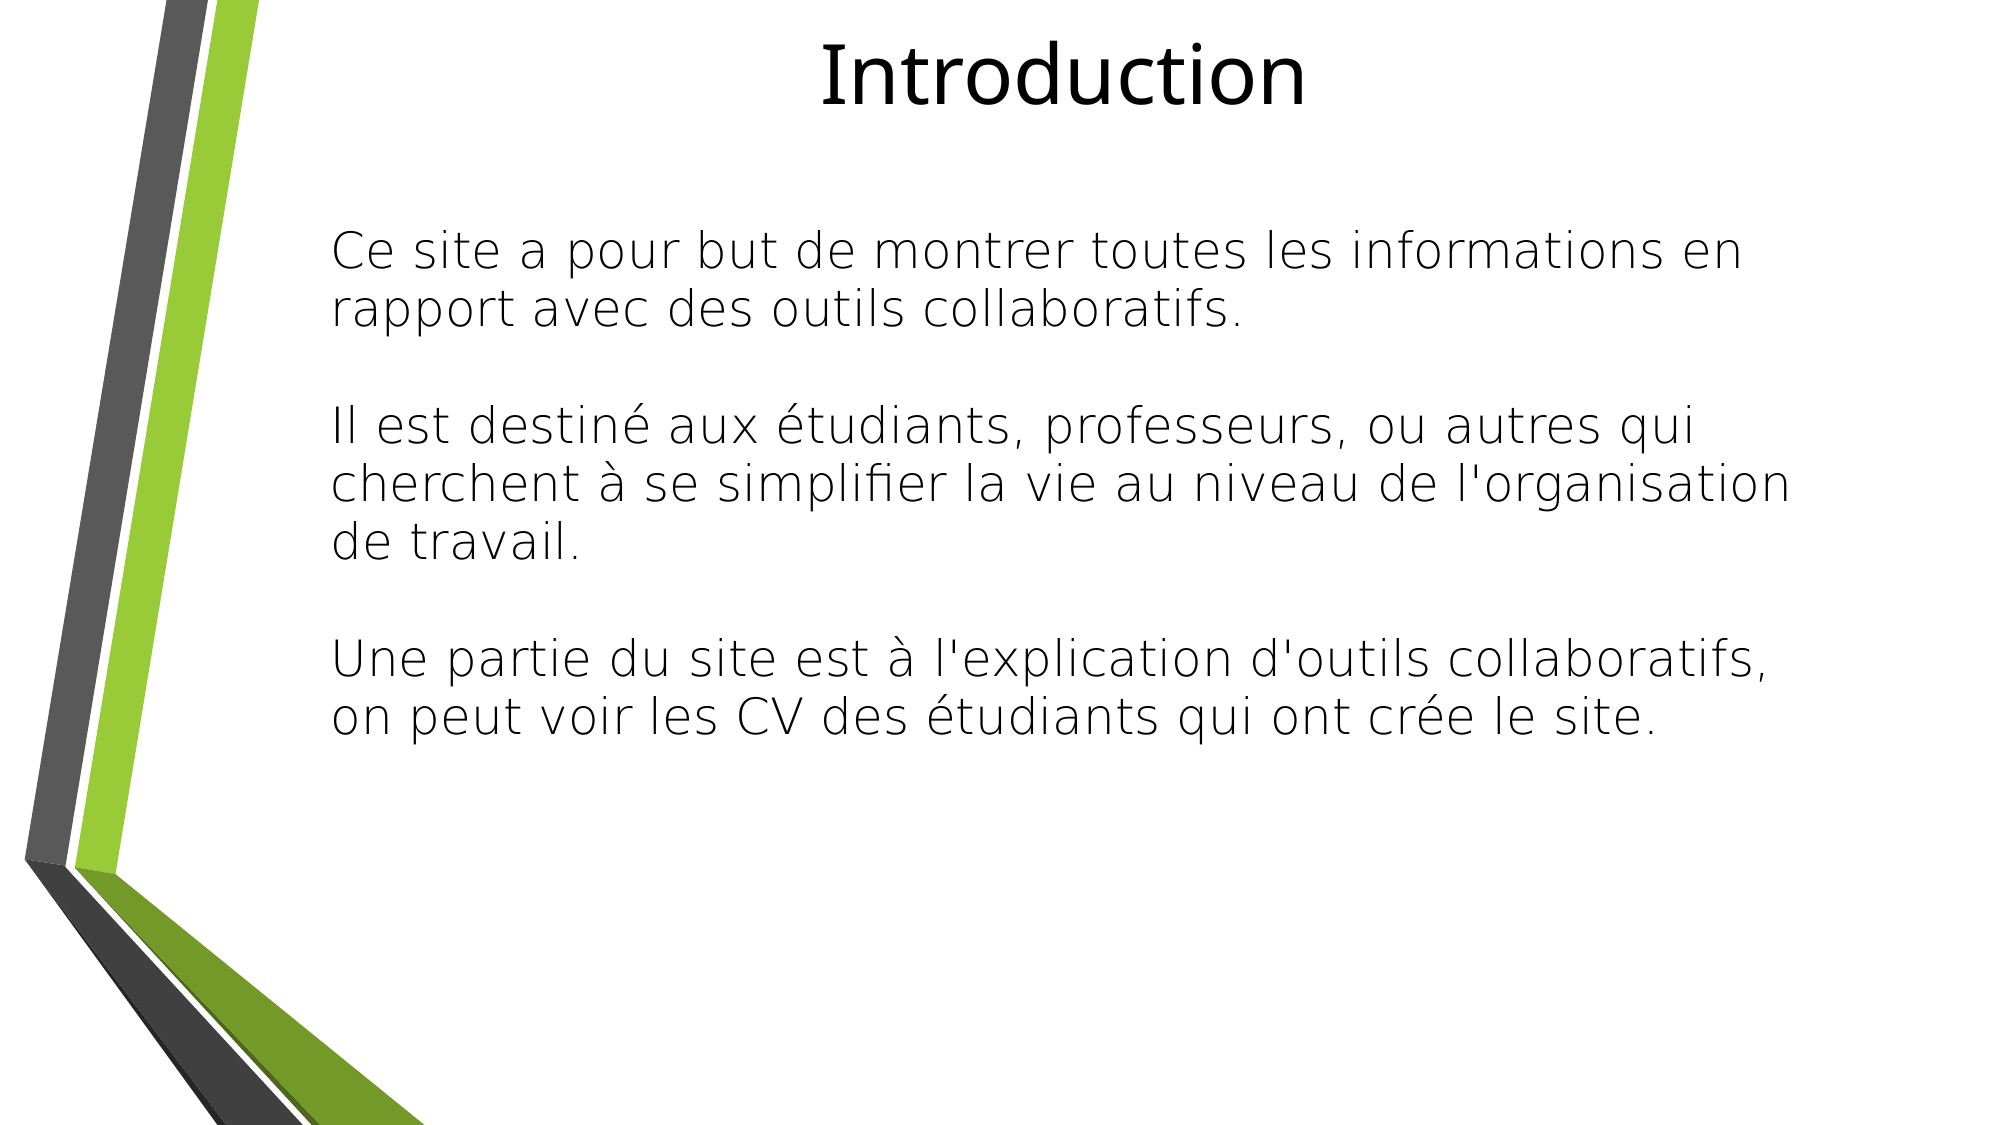

# Introduction
Ce site a pour but de montrer toutes les informations en rapport avec des outils collaboratifs.
Il est destiné aux étudiants, professeurs, ou autres qui cherchent à se simplifier la vie au niveau de l'organisation de travail.
Une partie du site est à l'explication d'outils collaboratifs, on peut voir les CV des étudiants qui ont crée le site.